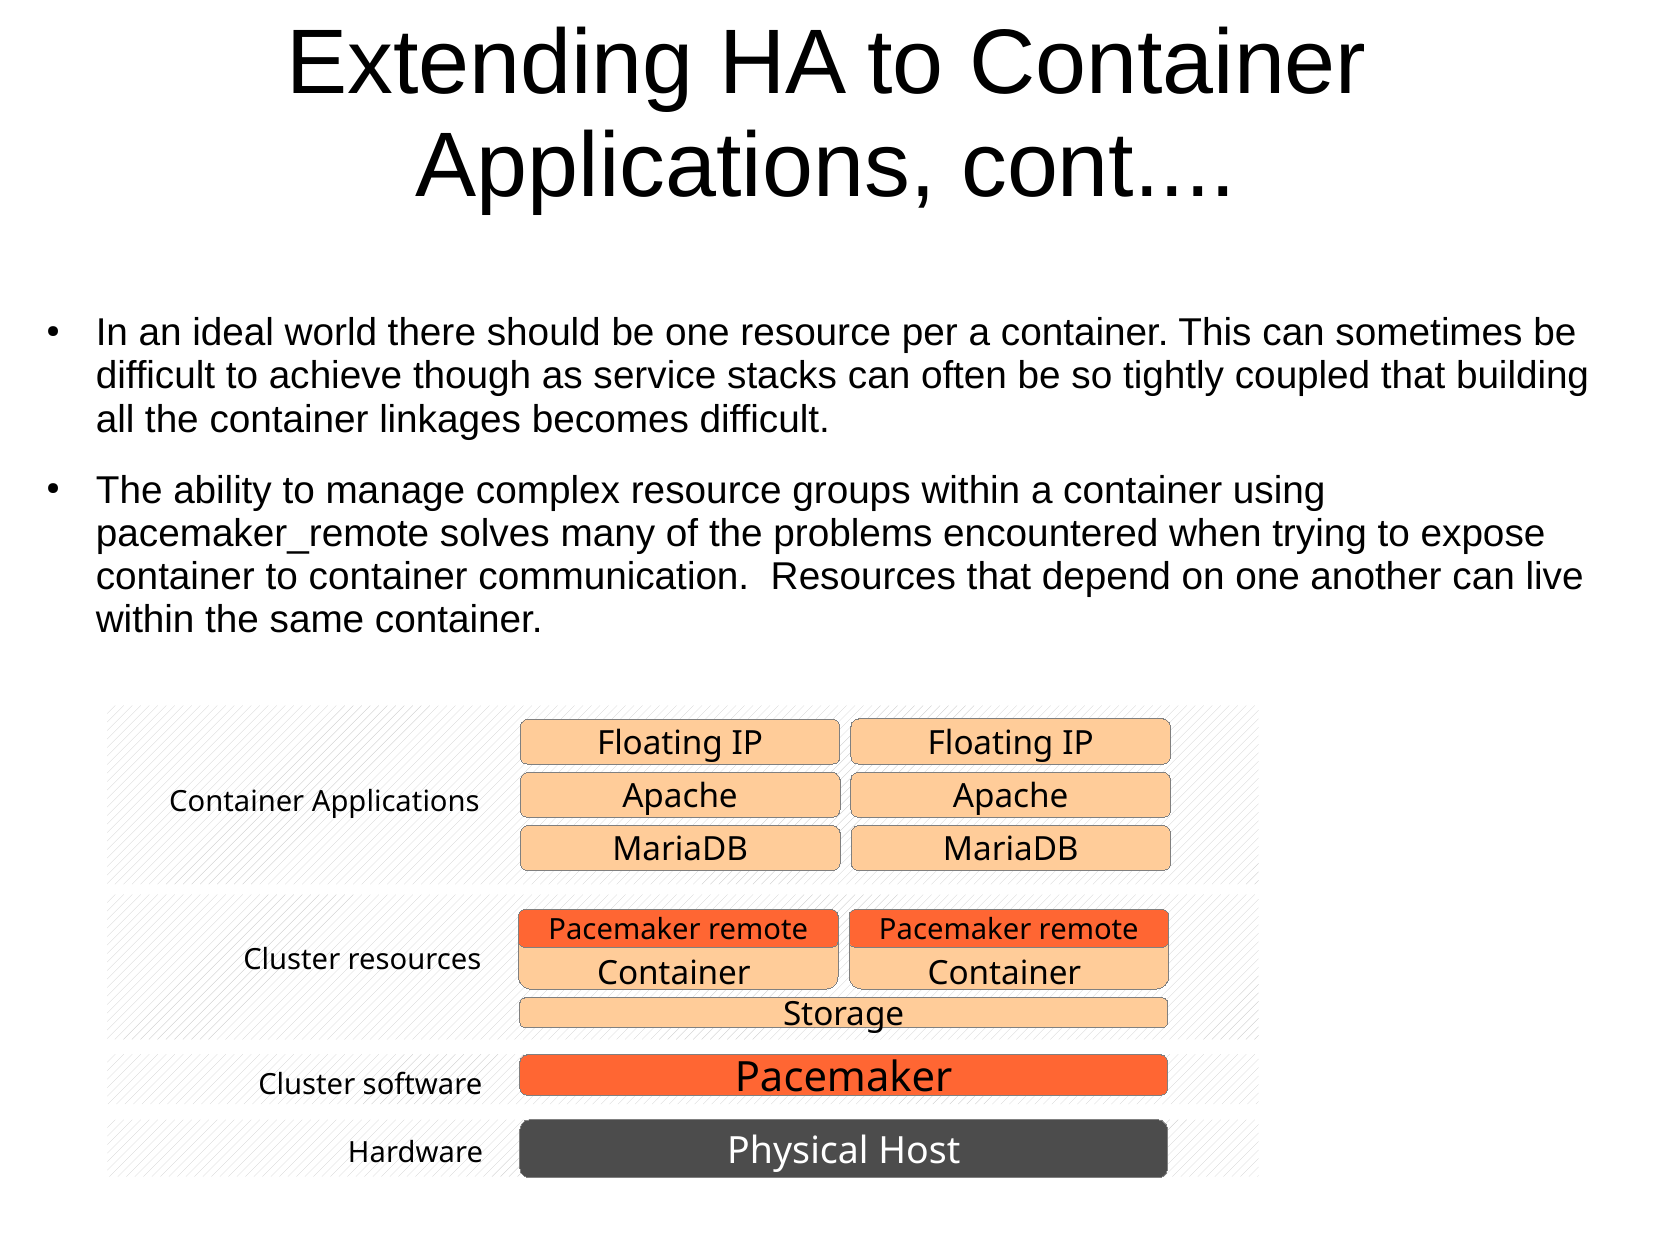

# Extending HA to Container Applications, cont....
In an ideal world there should be one resource per a container. This can sometimes be difficult to achieve though as service stacks can often be so tightly coupled that building all the container linkages becomes difficult.
The ability to manage complex resource groups within a container using pacemaker_remote solves many of the problems encountered when trying to expose container to container communication. Resources that depend on one another can live within the same container.
Floating IP
Floating IP
Apache
Apache
Container Applications
MariaDB
MariaDB
Container
Pacemaker remote
Container
Pacemaker remote
Cluster resources
Storage
Pacemaker
Cluster software
Physical Host
Hardware